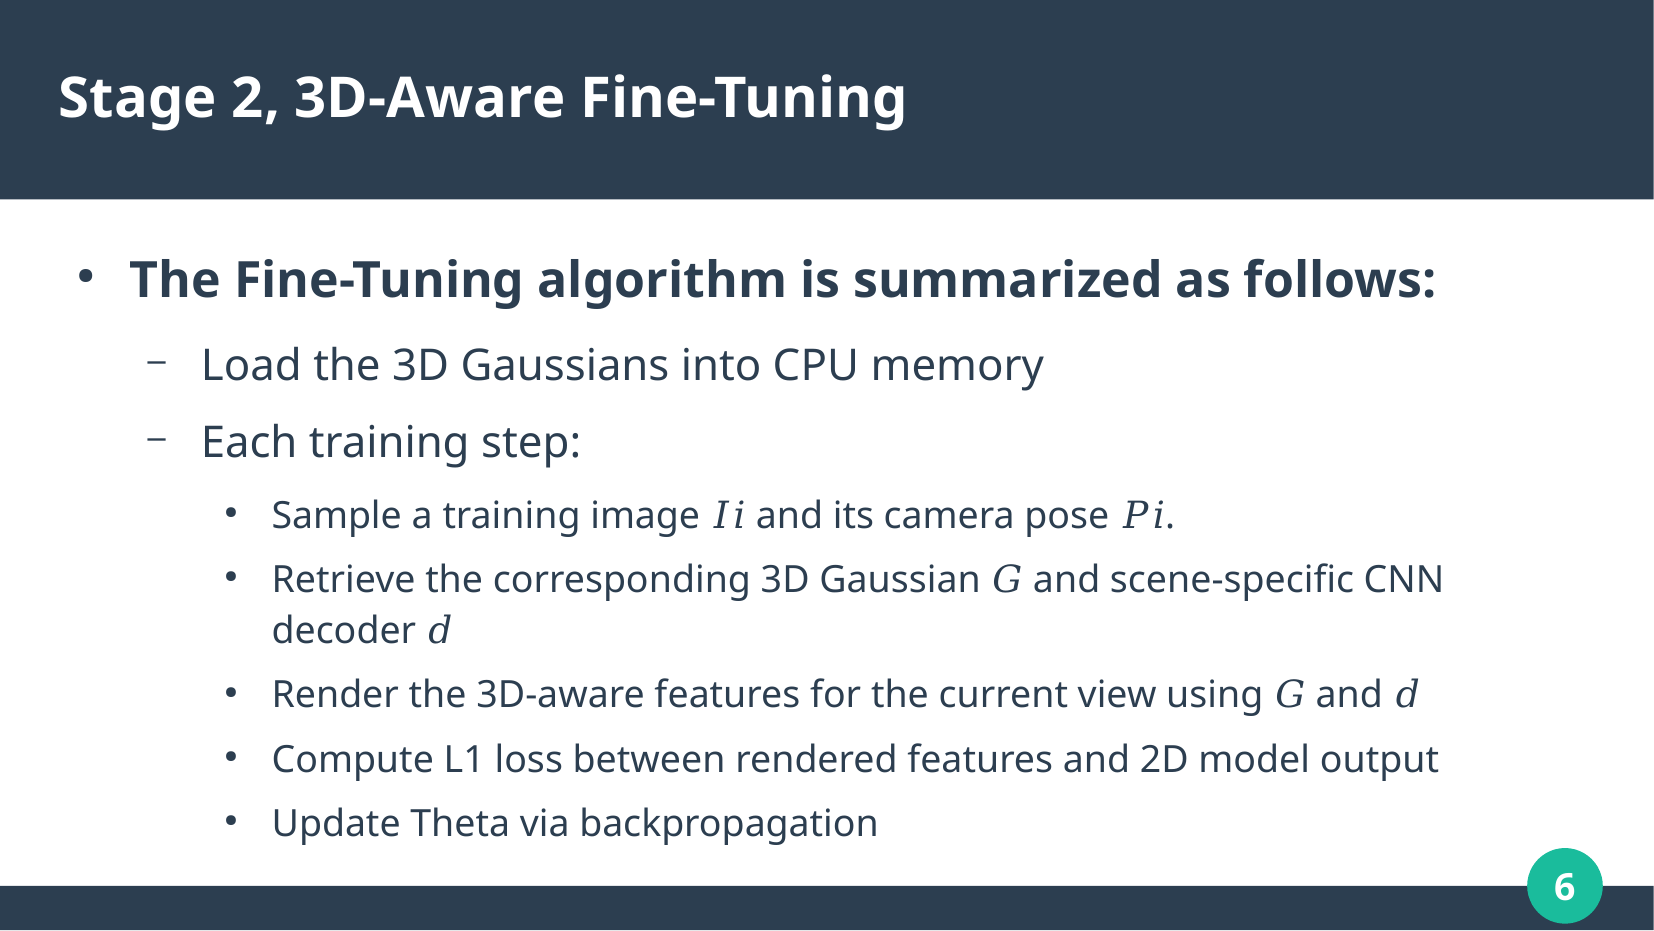

# Stage 2, 3D-Aware Fine-Tuning
The Fine-Tuning algorithm is summarized as follows:
Load the 3D Gaussians into CPU memory
Each training step:
Sample a training image 𝐼𝑖 and its camera pose 𝑃𝑖.
Retrieve the corresponding 3D Gaussian 𝐺 and scene-specific CNN decoder 𝑑
Render the 3D-aware features for the current view using 𝐺 and 𝑑
Compute L1 loss between rendered features and 2D model output
Update Theta via backpropagation